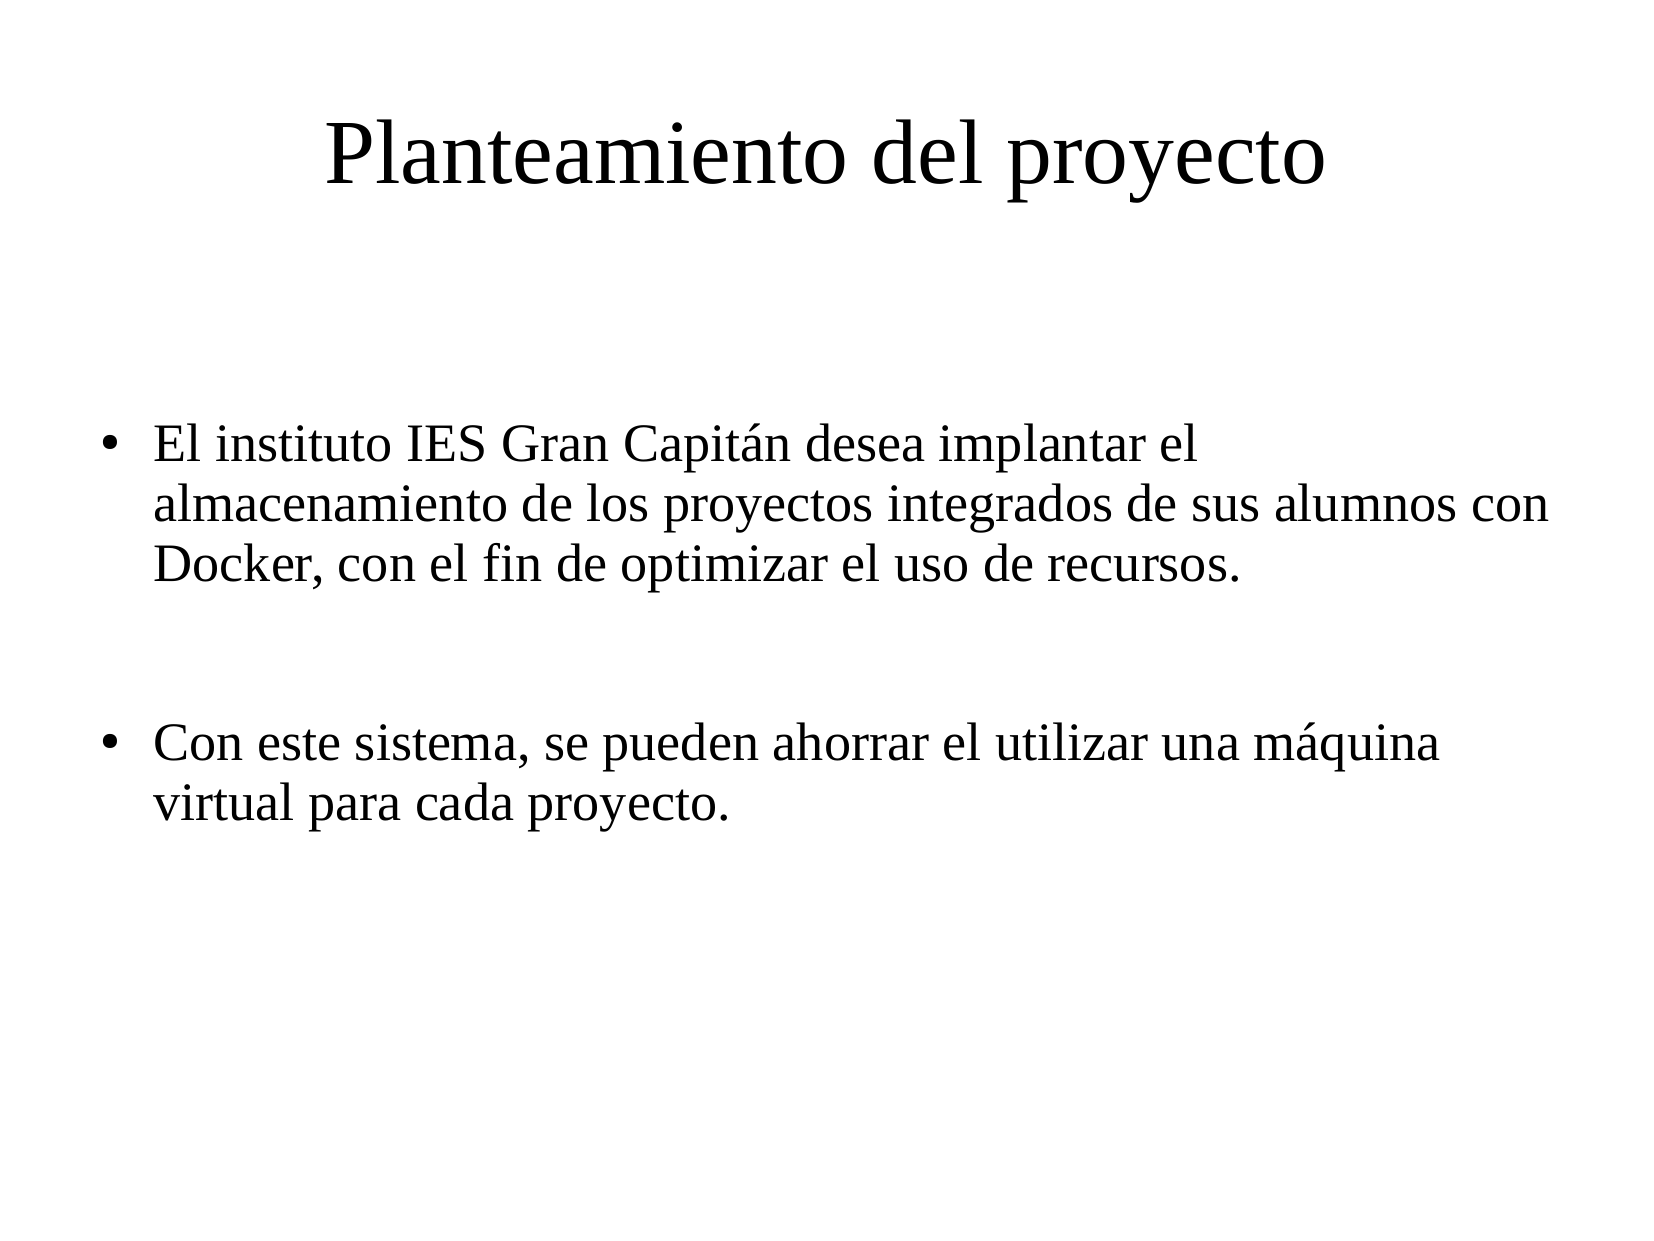

# Planteamiento del proyecto
El instituto IES Gran Capitán desea implantar el almacenamiento de los proyectos integrados de sus alumnos con Docker, con el fin de optimizar el uso de recursos.
Con este sistema, se pueden ahorrar el utilizar una máquina virtual para cada proyecto.